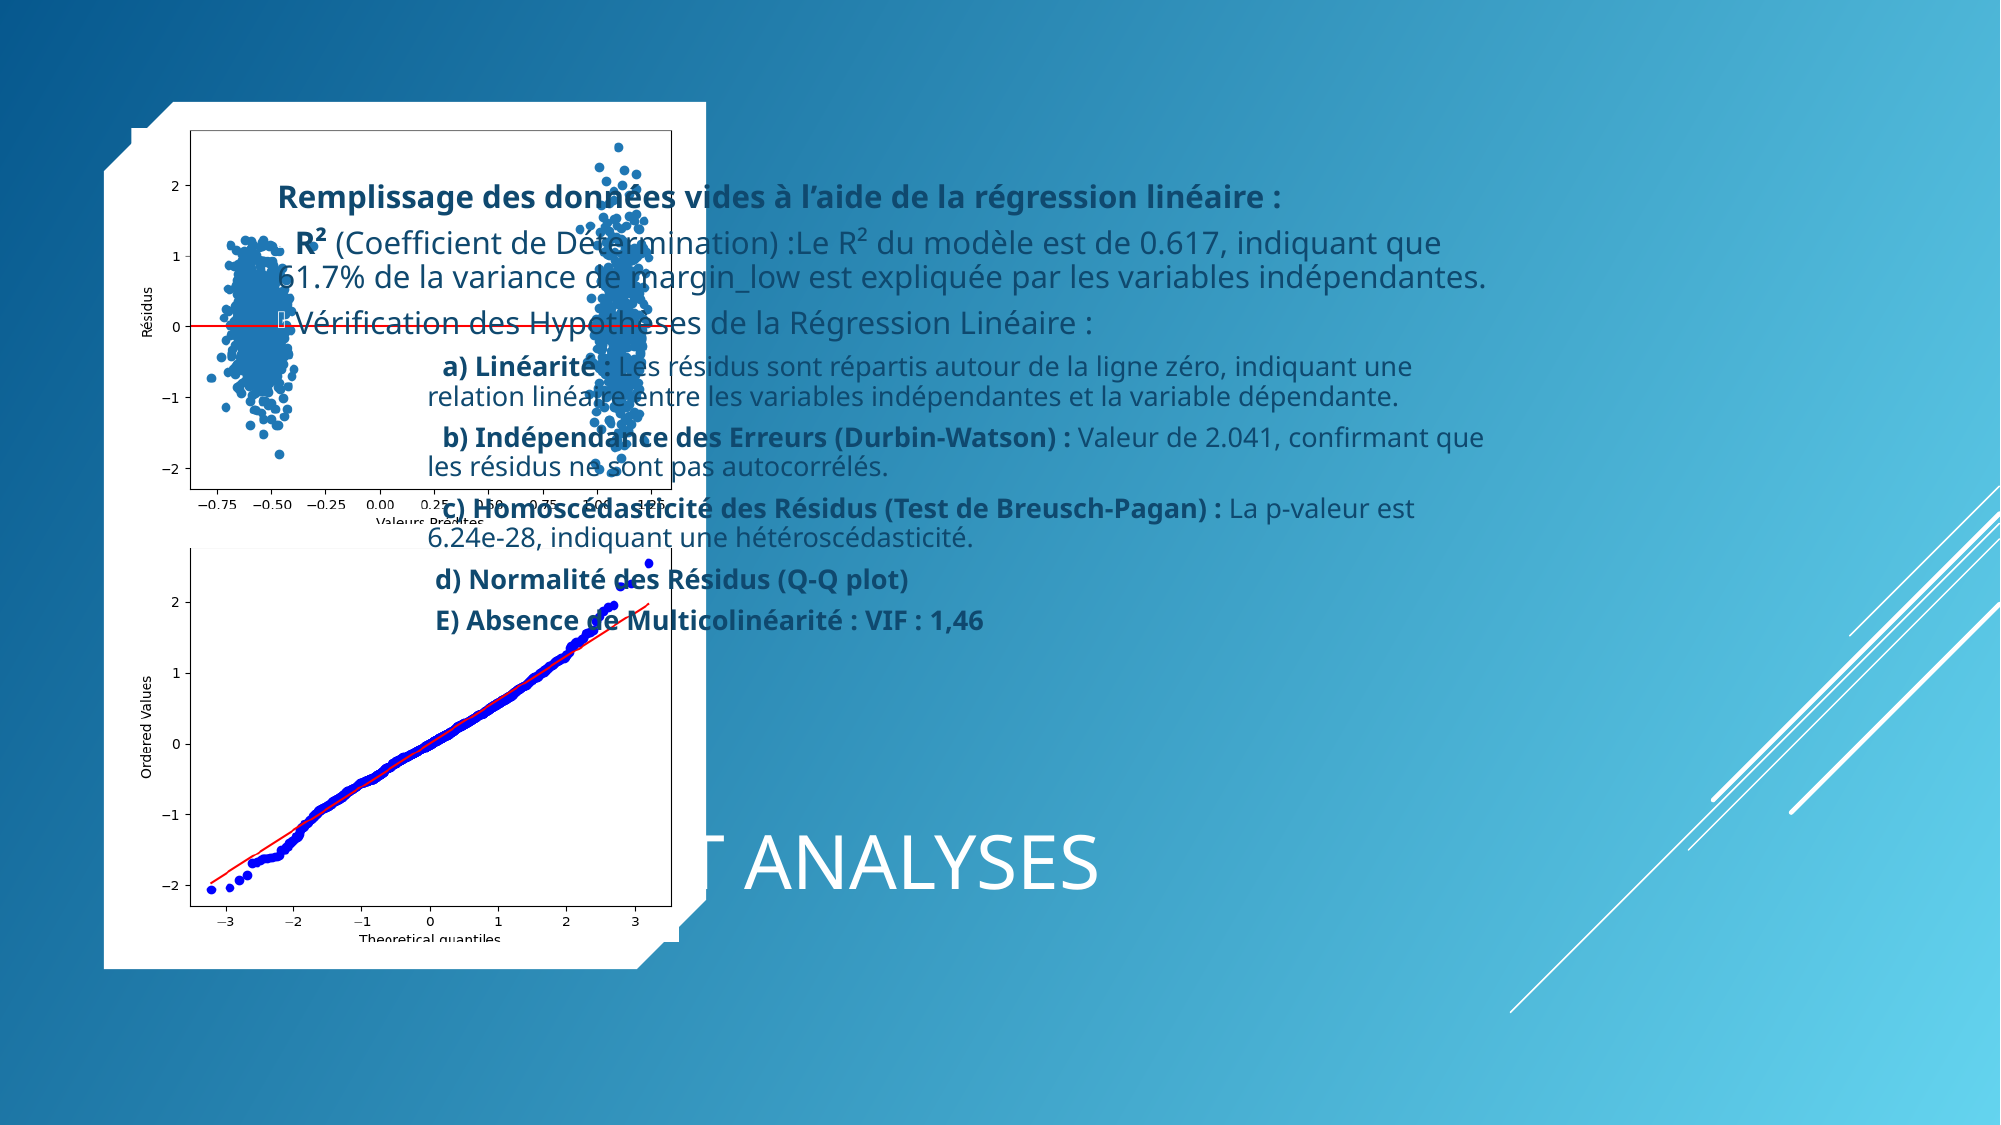

Remplissage des données vides à l’aide de la régression linéaire :
 R² (Coefficient de Détermination) :Le R² du modèle est de 0.617, indiquant que 61.7% de la variance de margin_low est expliquée par les variables indépendantes.
 Vérification des Hypothèses de la Régression Linéaire :
 a) Linéarité : Les résidus sont répartis autour de la ligne zéro, indiquant une relation linéaire entre les variables indépendantes et la variable dépendante.
 b) Indépendance des Erreurs (Durbin-Watson) : Valeur de 2.041, confirmant que les résidus ne sont pas autocorrélés.
 c) Homoscédasticité des Résidus (Test de Breusch-Pagan) : La p-valeur est 6.24e-28, indiquant une hétéroscédasticité.
d) Normalité des Résidus (Q-Q plot)
E) Absence de Multicolinéarité : VIF : 1,46
# Traitements et Analyses